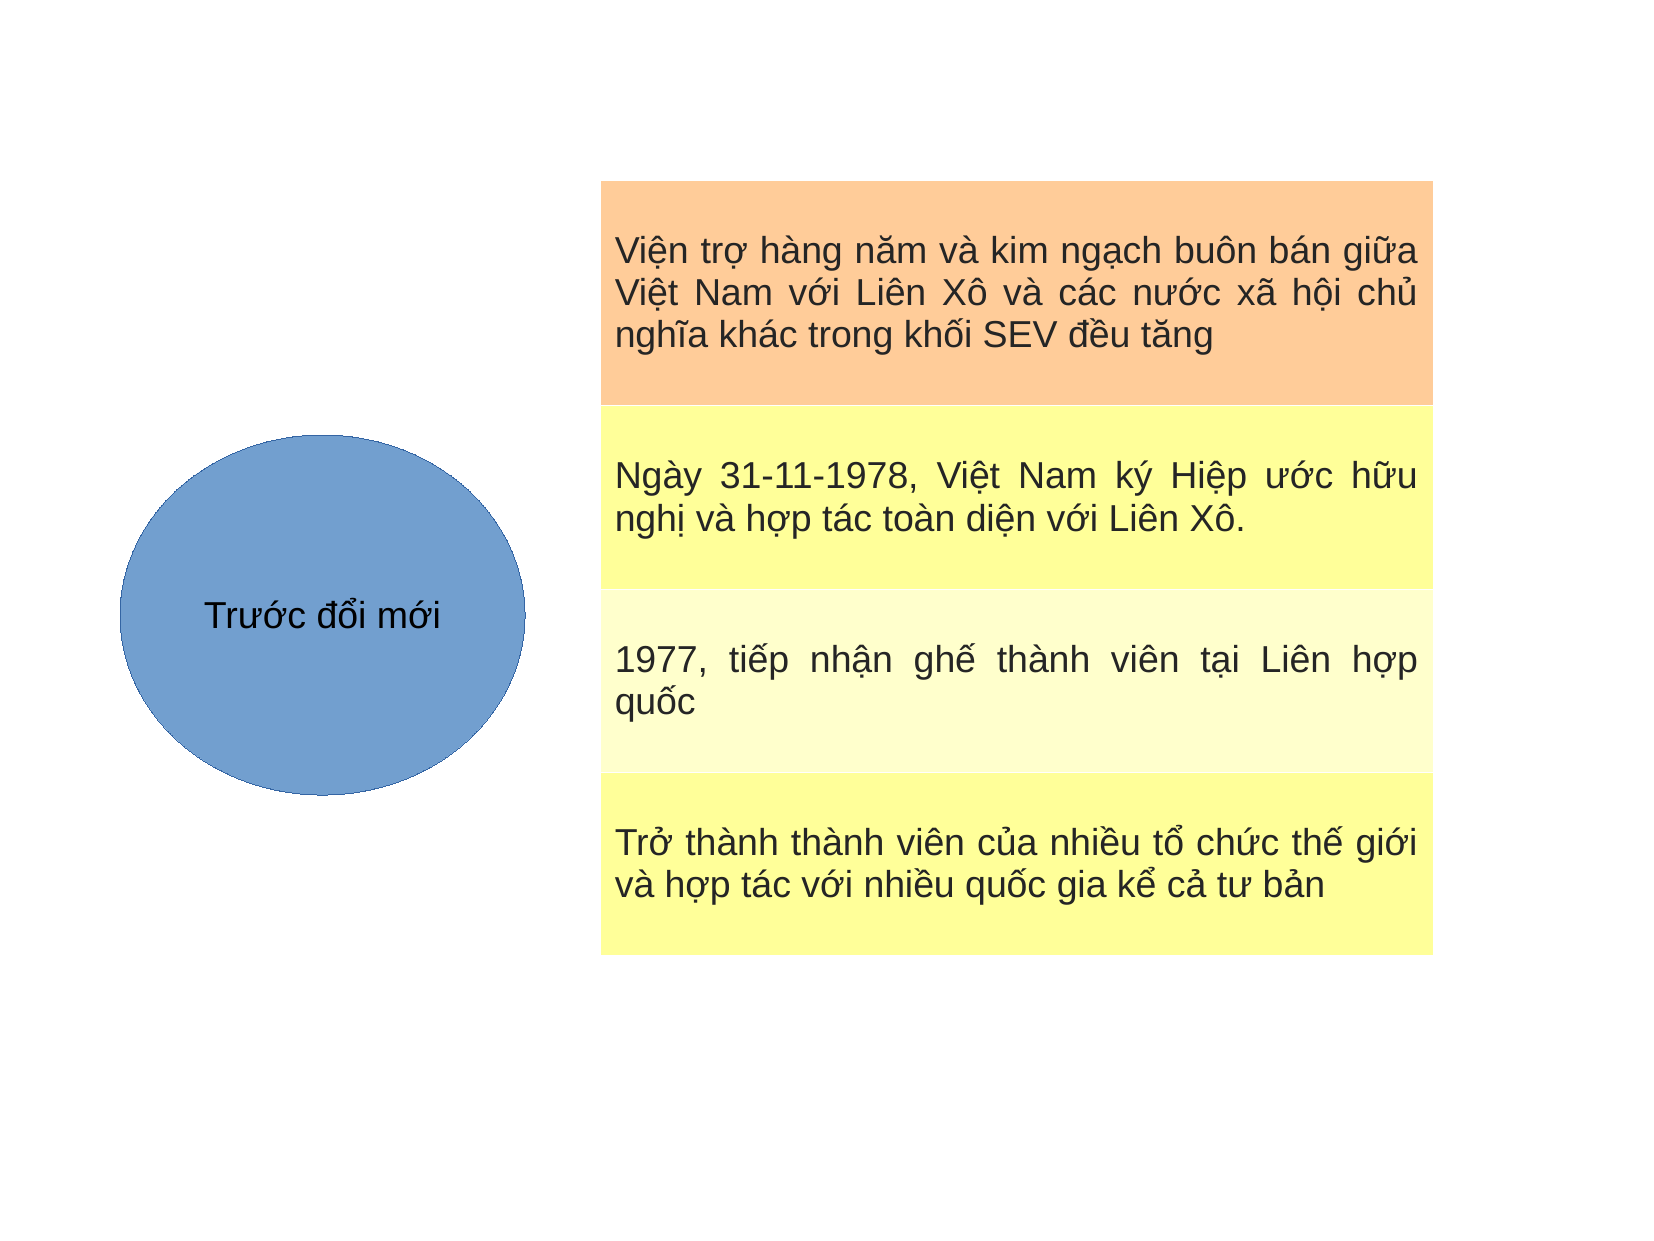

| Viện trợ hàng năm và kim ngạch buôn bán giữa Việt Nam với Liên Xô và các nước xã hội chủ nghĩa khác trong khối SEV đều tăng |
| --- |
| Ngày 31-11-1978, Việt Nam ký Hiệp ước hữu nghị và hợp tác toàn diện với Liên Xô. |
| 1977, tiếp nhận ghế thành viên tại Liên hợp quốc |
| Trở thành thành viên của nhiều tổ chức thế giới và hợp tác với nhiều quốc gia kể cả tư bản |
Trước đổi mới